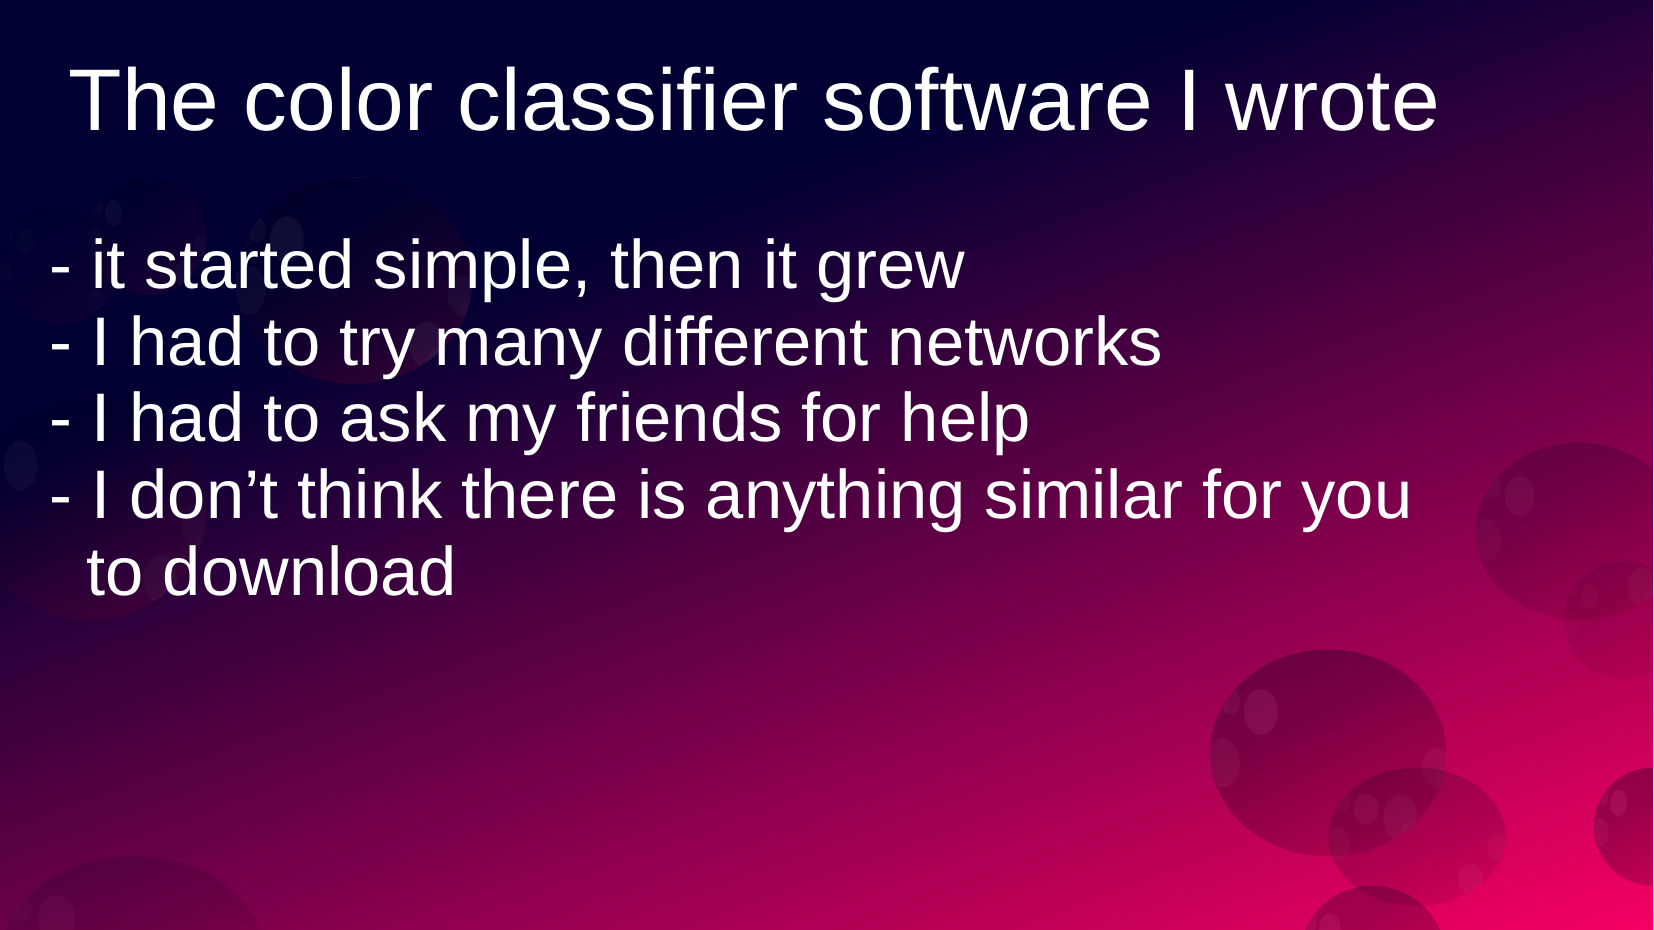

# The color classifier software I wrote - it started simple, then it grew - I had to try many different networks - I had to ask my friends for help - I don’t think there is anything similar for you 		to download